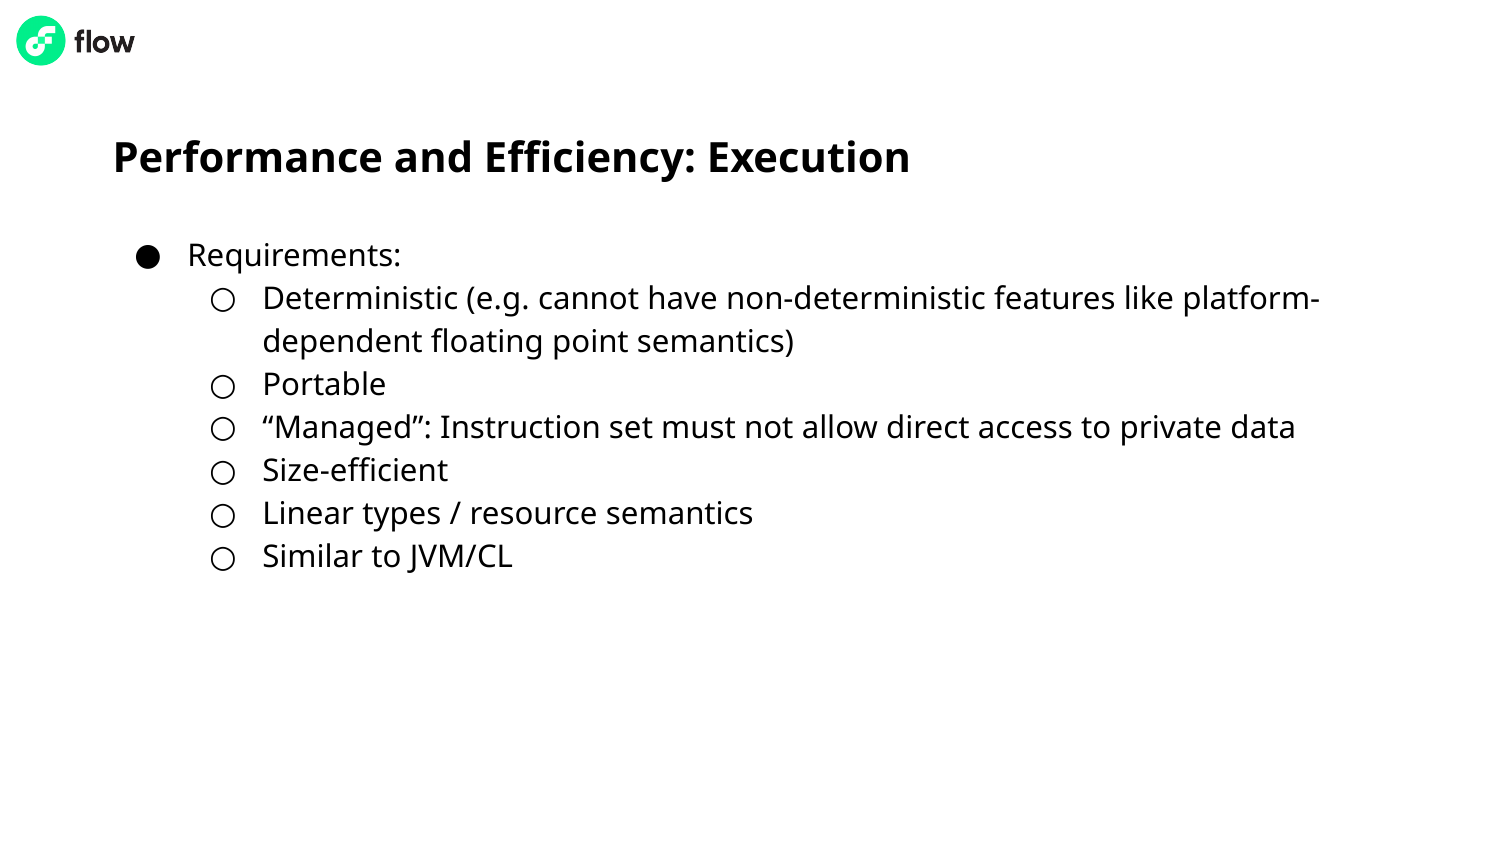

Performance and Efficiency: Execution
Requirements:
Deterministic (e.g. cannot have non-deterministic features like platform-dependent floating point semantics)
Portable
“Managed”: Instruction set must not allow direct access to private data
Size-efficient
Linear types / resource semantics
Similar to JVM/CL